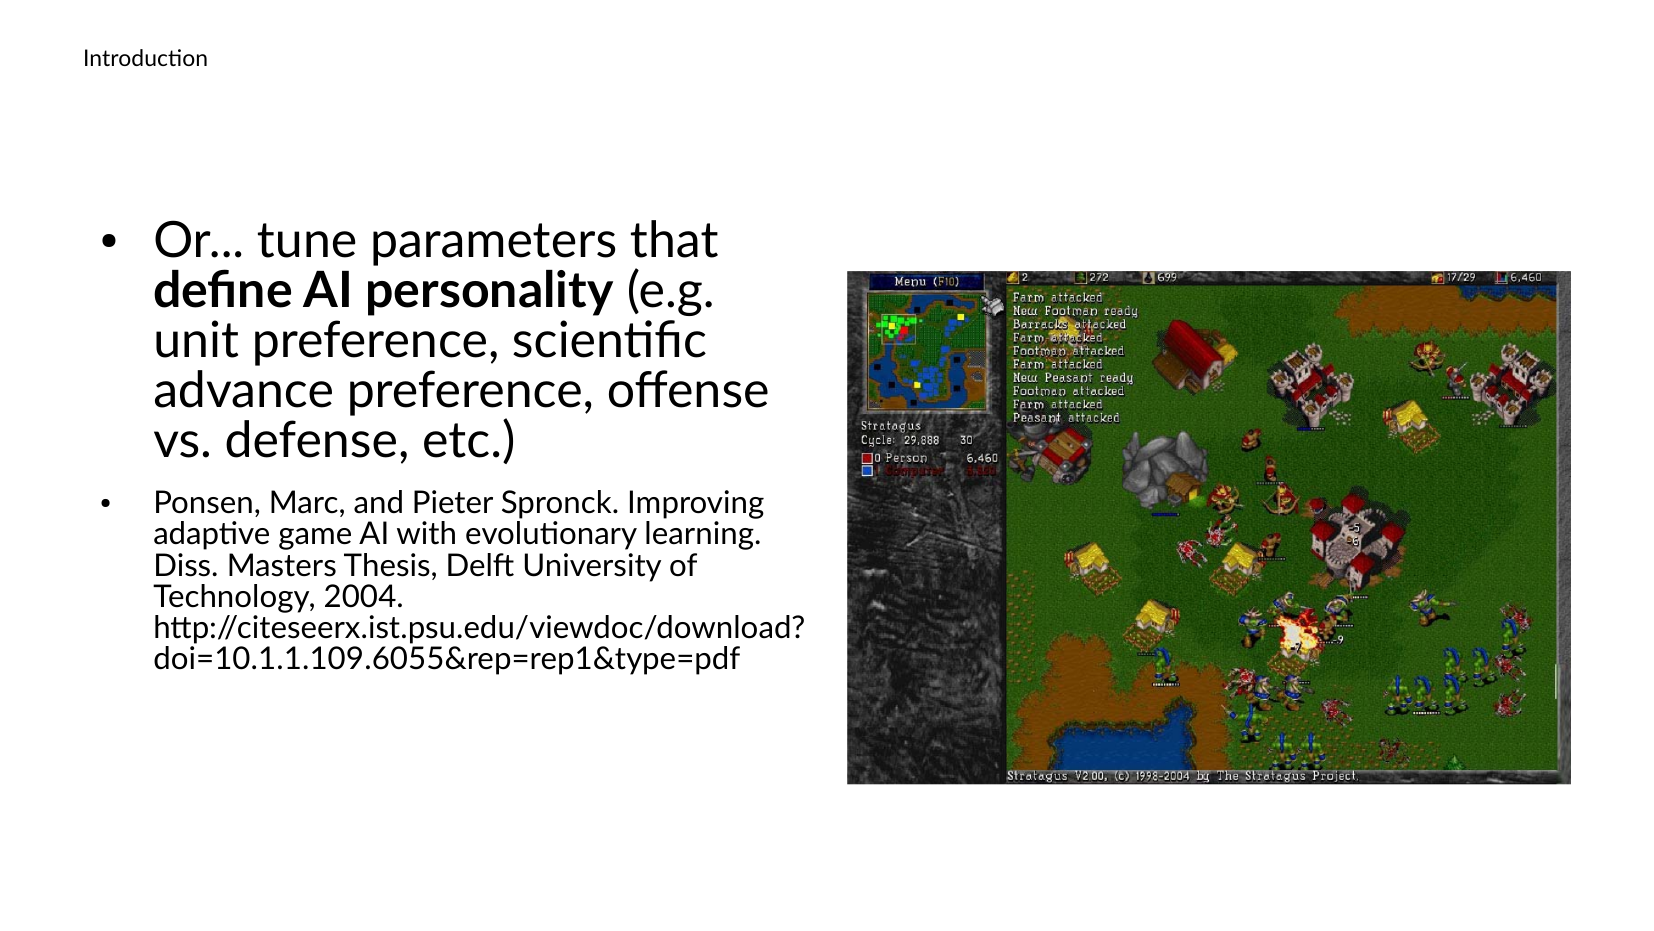

# Introduction
Or... tune parameters that define AI personality (e.g. unit preference, scientific advance preference, offense vs. defense, etc.)
Ponsen, Marc, and Pieter Spronck. Improving adaptive game AI with evolutionary learning. Diss. Masters Thesis, Delft University of Technology, 2004. http://citeseerx.ist.psu.edu/viewdoc/download?doi=10.1.1.109.6055&rep=rep1&type=pdf